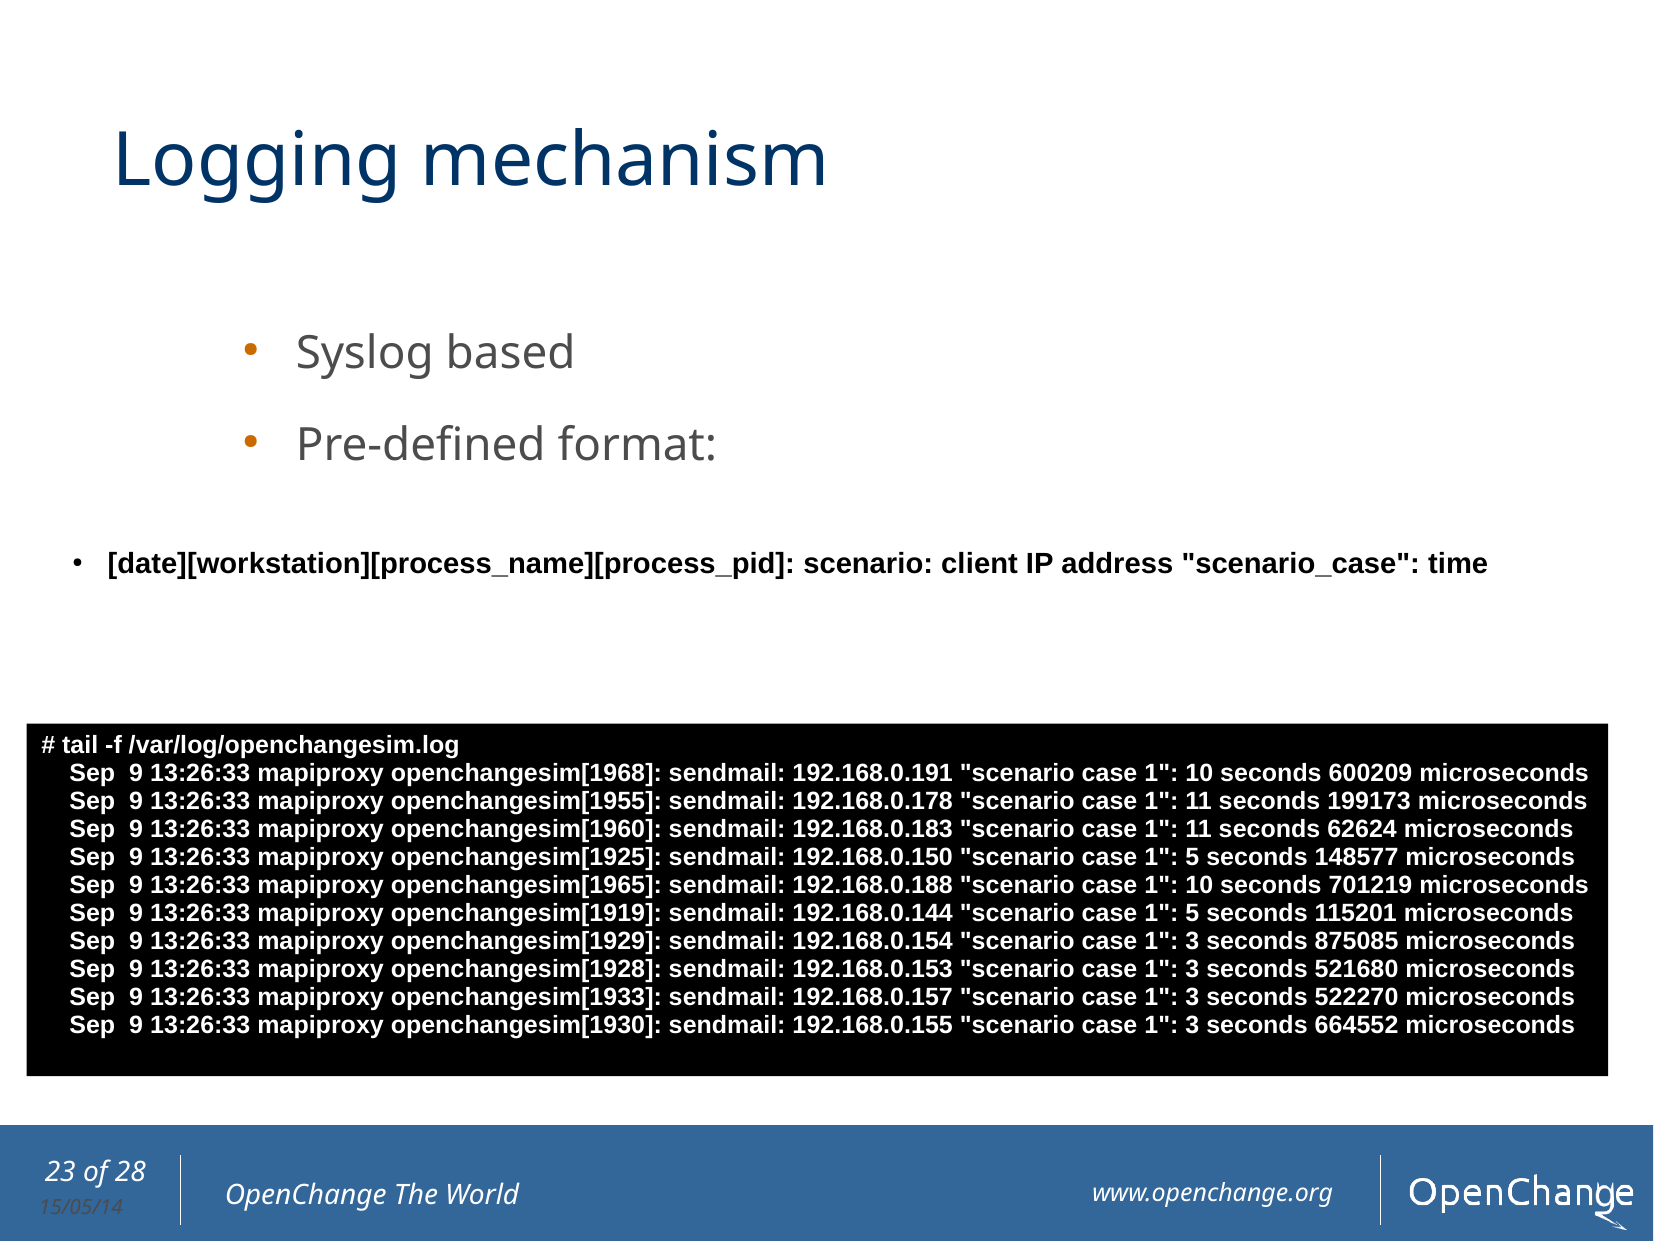

# Logging mechanism
Syslog based
Pre-defined format:
[date][workstation][process_name][process_pid]: scenario: client IP address "scenario_case": time
# tail -f /var/log/openchangesim.log
 Sep 9 13:26:33 mapiproxy openchangesim[1968]: sendmail: 192.168.0.191 "scenario case 1": 10 seconds 600209 microseconds
 Sep 9 13:26:33 mapiproxy openchangesim[1955]: sendmail: 192.168.0.178 "scenario case 1": 11 seconds 199173 microseconds
 Sep 9 13:26:33 mapiproxy openchangesim[1960]: sendmail: 192.168.0.183 "scenario case 1": 11 seconds 62624 microseconds
 Sep 9 13:26:33 mapiproxy openchangesim[1925]: sendmail: 192.168.0.150 "scenario case 1": 5 seconds 148577 microseconds
 Sep 9 13:26:33 mapiproxy openchangesim[1965]: sendmail: 192.168.0.188 "scenario case 1": 10 seconds 701219 microseconds
 Sep 9 13:26:33 mapiproxy openchangesim[1919]: sendmail: 192.168.0.144 "scenario case 1": 5 seconds 115201 microseconds
 Sep 9 13:26:33 mapiproxy openchangesim[1929]: sendmail: 192.168.0.154 "scenario case 1": 3 seconds 875085 microseconds
 Sep 9 13:26:33 mapiproxy openchangesim[1928]: sendmail: 192.168.0.153 "scenario case 1": 3 seconds 521680 microseconds
 Sep 9 13:26:33 mapiproxy openchangesim[1933]: sendmail: 192.168.0.157 "scenario case 1": 3 seconds 522270 microseconds
 Sep 9 13:26:33 mapiproxy openchangesim[1930]: sendmail: 192.168.0.155 "scenario case 1": 3 seconds 664552 microseconds